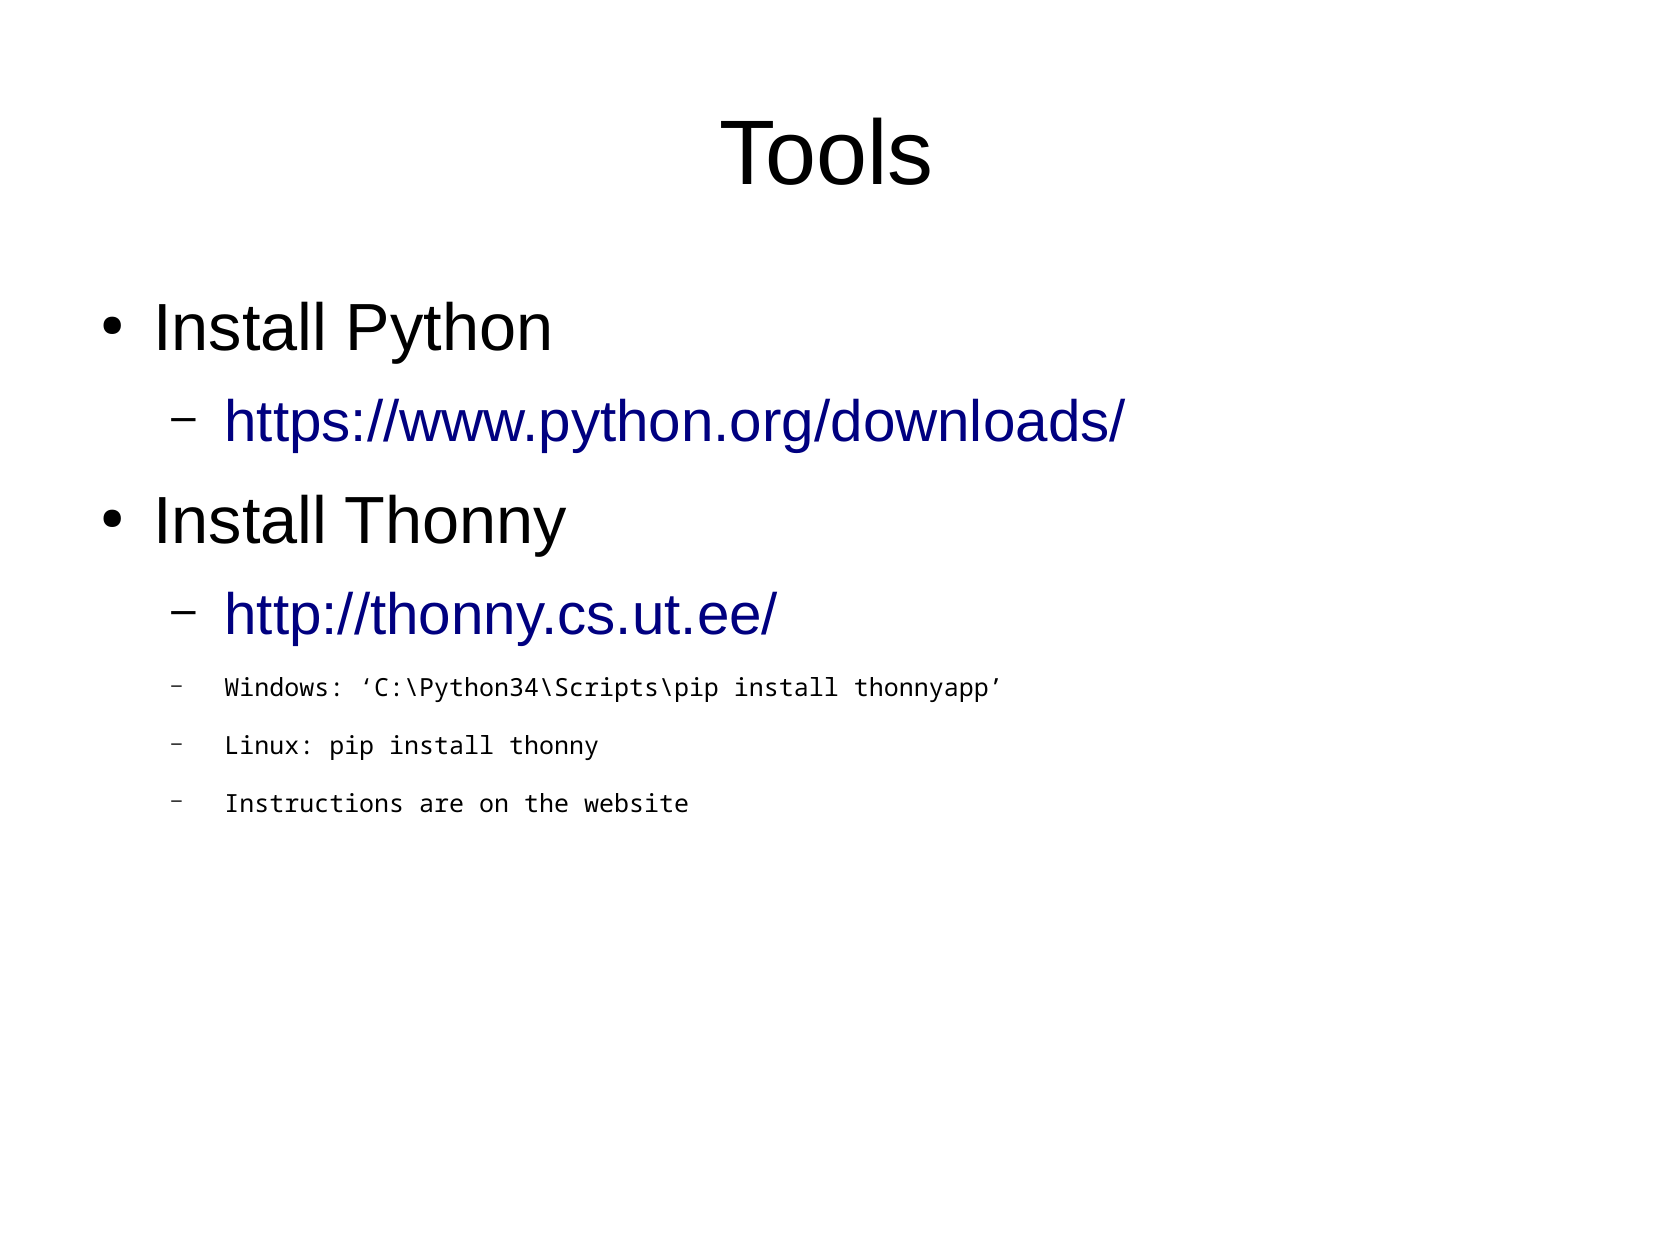

# Tools
Install Python
https://www.python.org/downloads/
Install Thonny
http://thonny.cs.ut.ee/
Windows: ‘C:\Python34\Scripts\pip install thonnyapp’
Linux: pip install thonny
Instructions are on the website